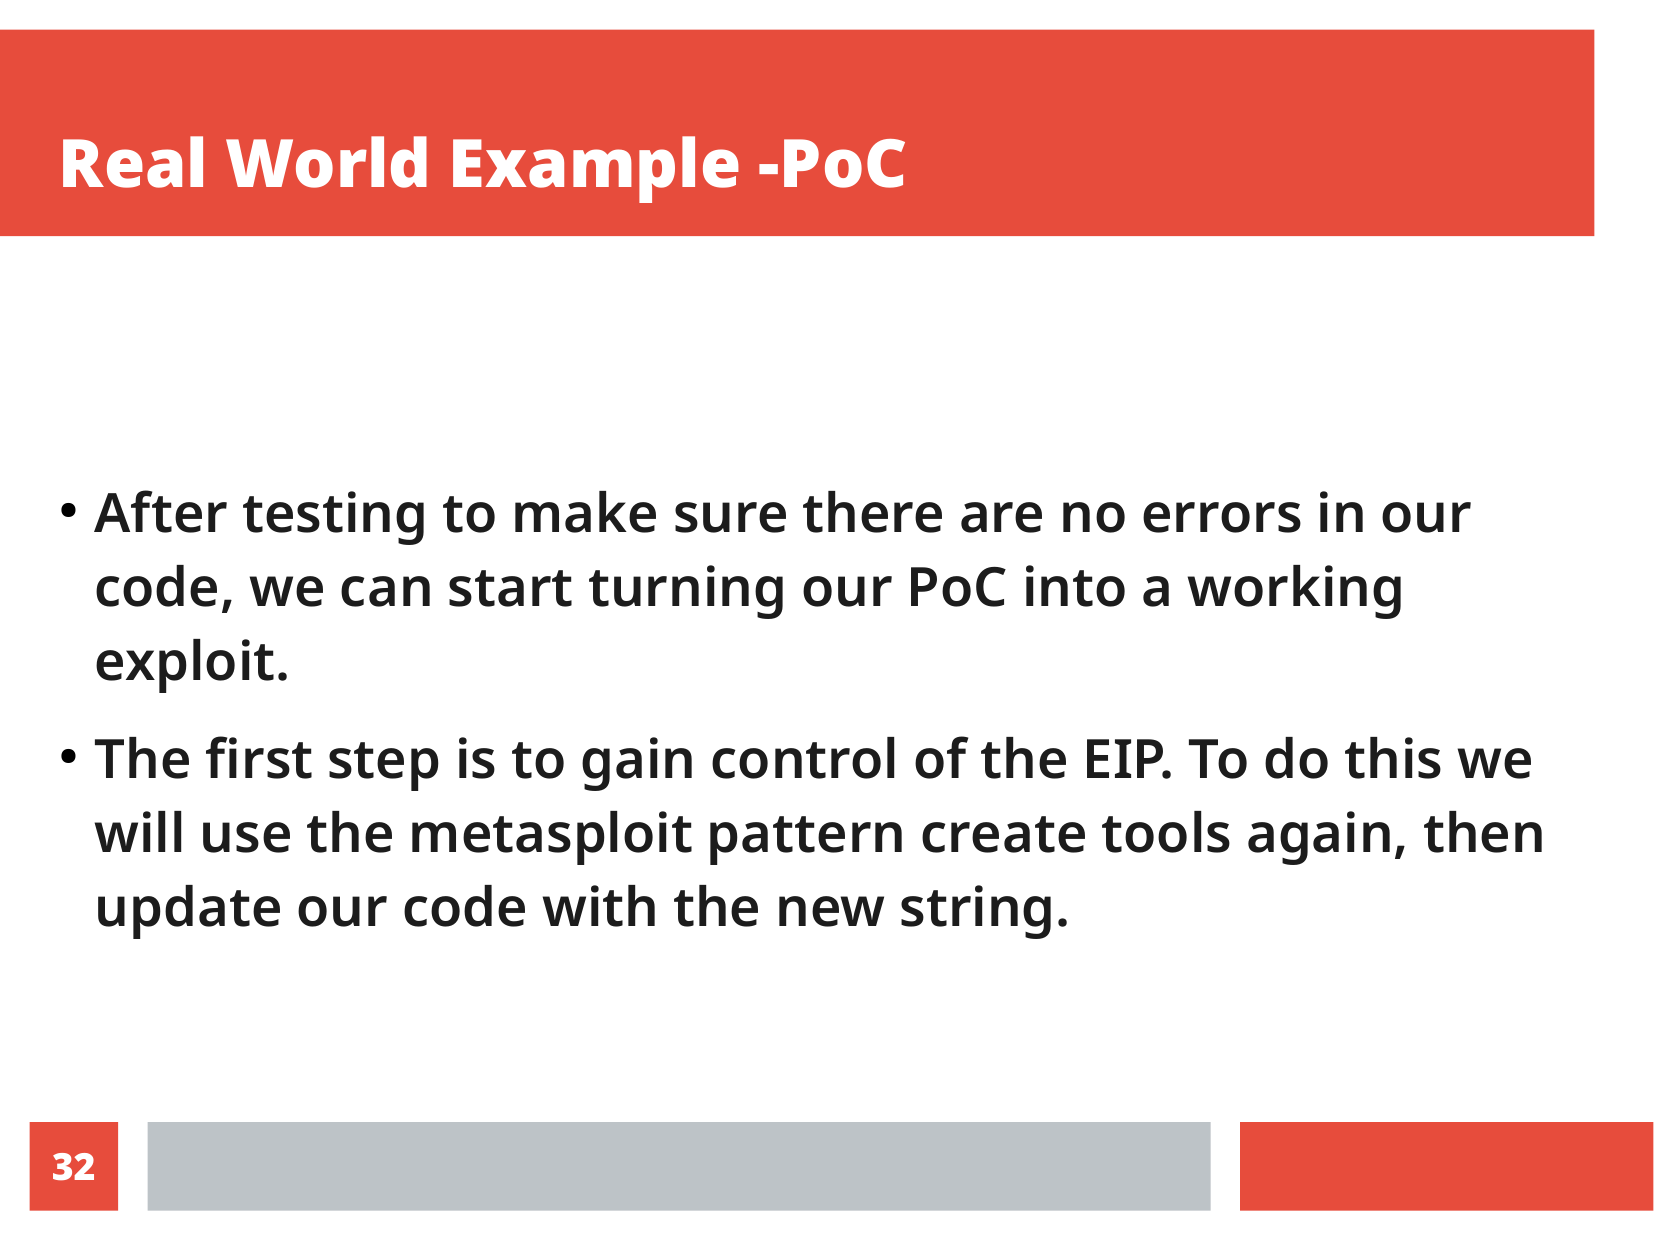

# Real World Example -PoC
After testing to make sure there are no errors in our code, we can start turning our PoC into a working exploit.
The first step is to gain control of the EIP. To do this we will use the metasploit pattern create tools again, then update our code with the new string.
32